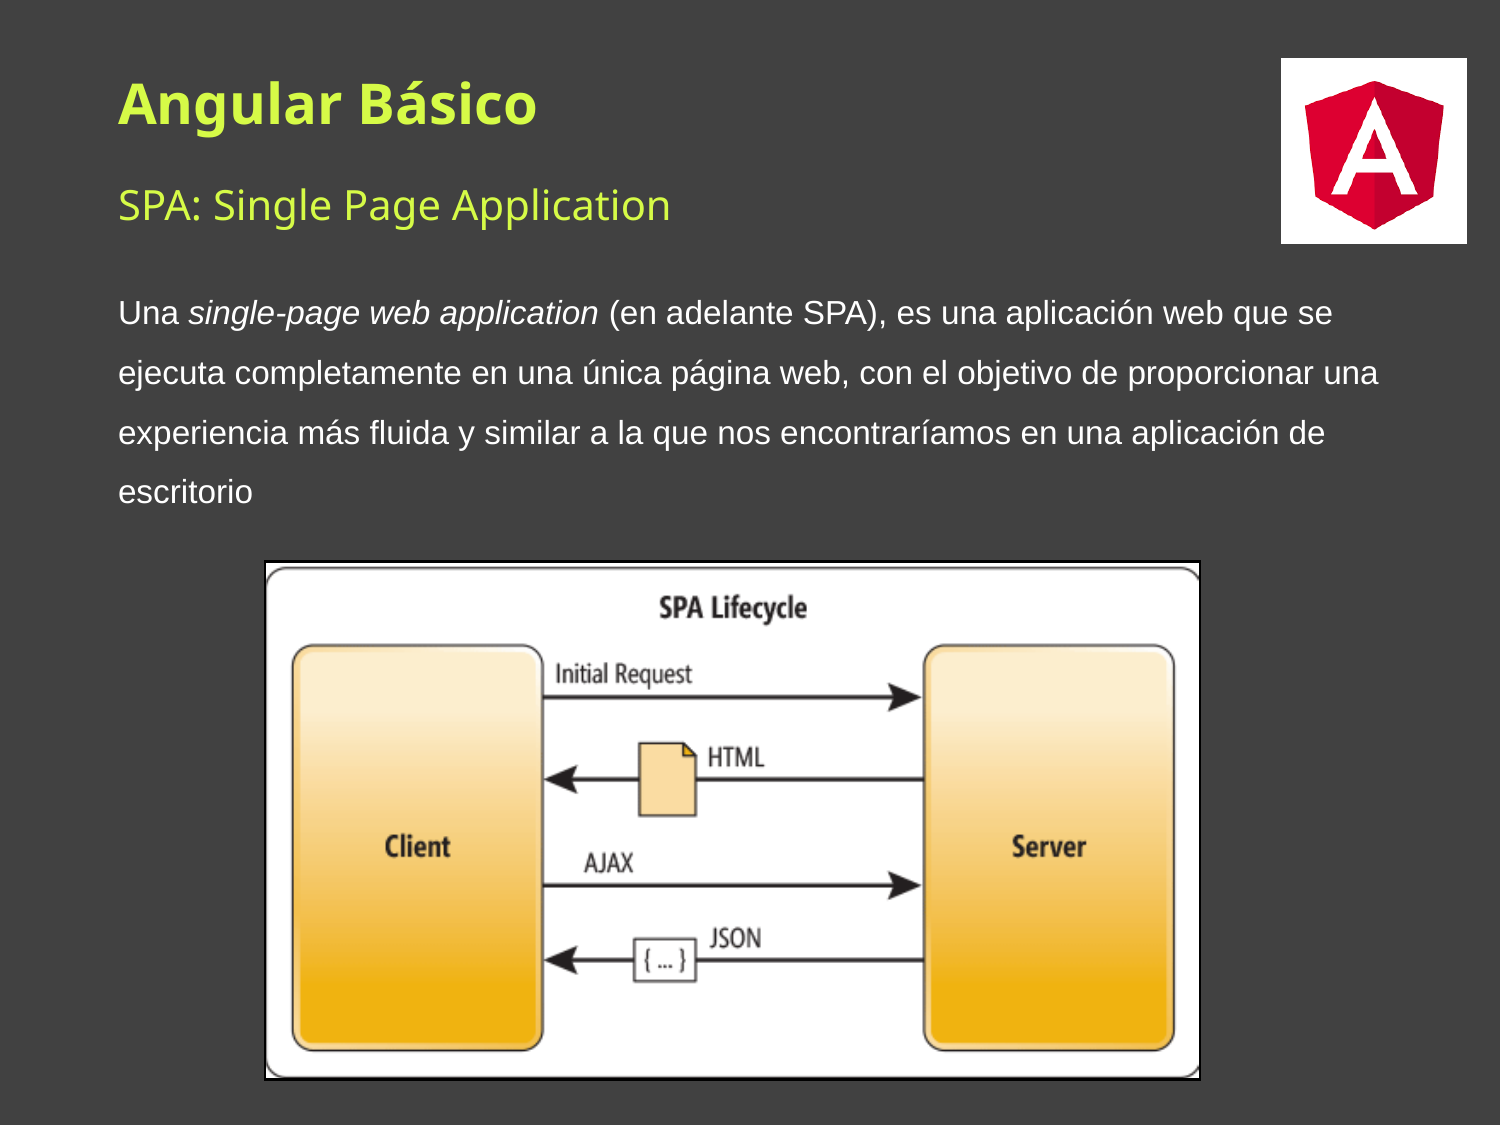

# Angular Básico
SPA: Single Page Application
Una single-page web application (en adelante SPA), es una aplicación web que se ejecuta completamente en una única página web, con el objetivo de proporcionar una experiencia más fluida y similar a la que nos encontraríamos en una aplicación de escritorio